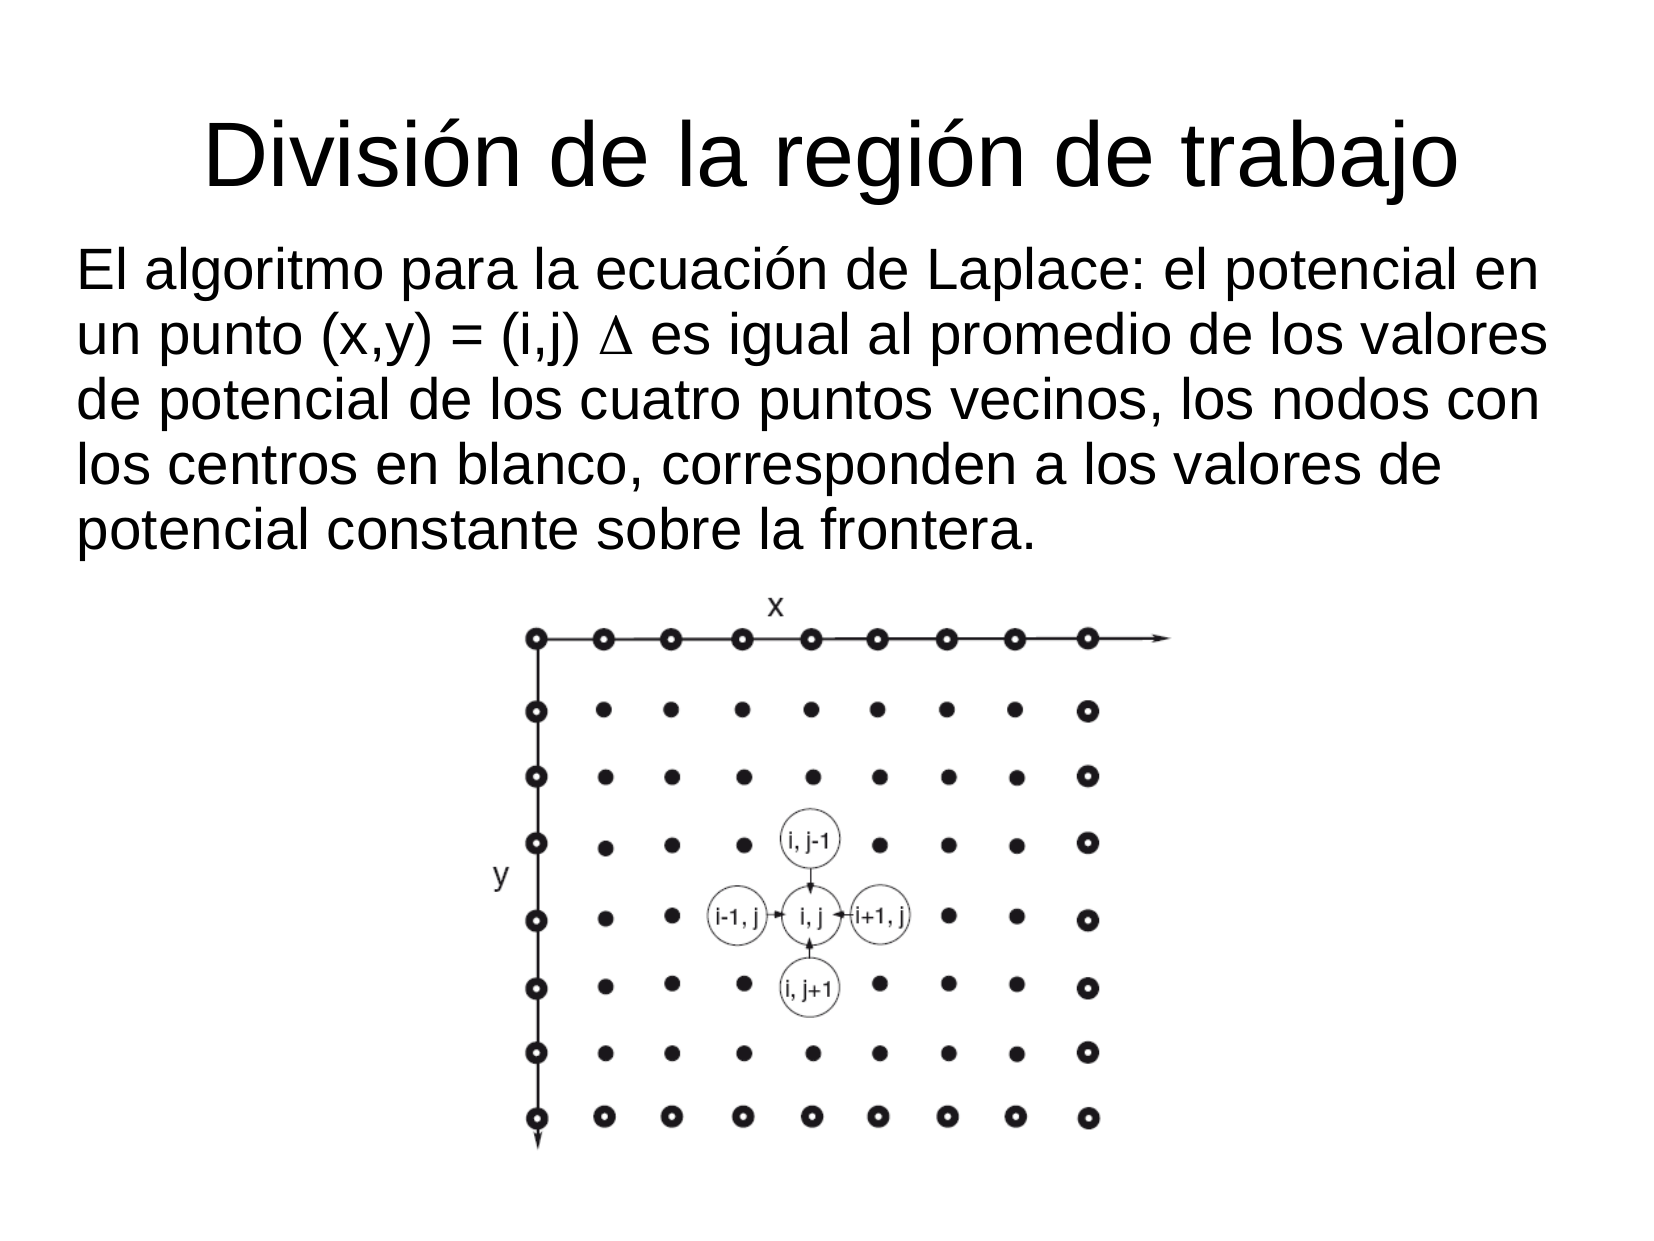

# División de la región de trabajo
El algoritmo para la ecuación de Laplace: el potencial en un punto (x,y) = (i,j) D es igual al promedio de los valores de potencial de los cuatro puntos vecinos, los nodos con los centros en blanco, corresponden a los valores de potencial constante sobre la frontera.